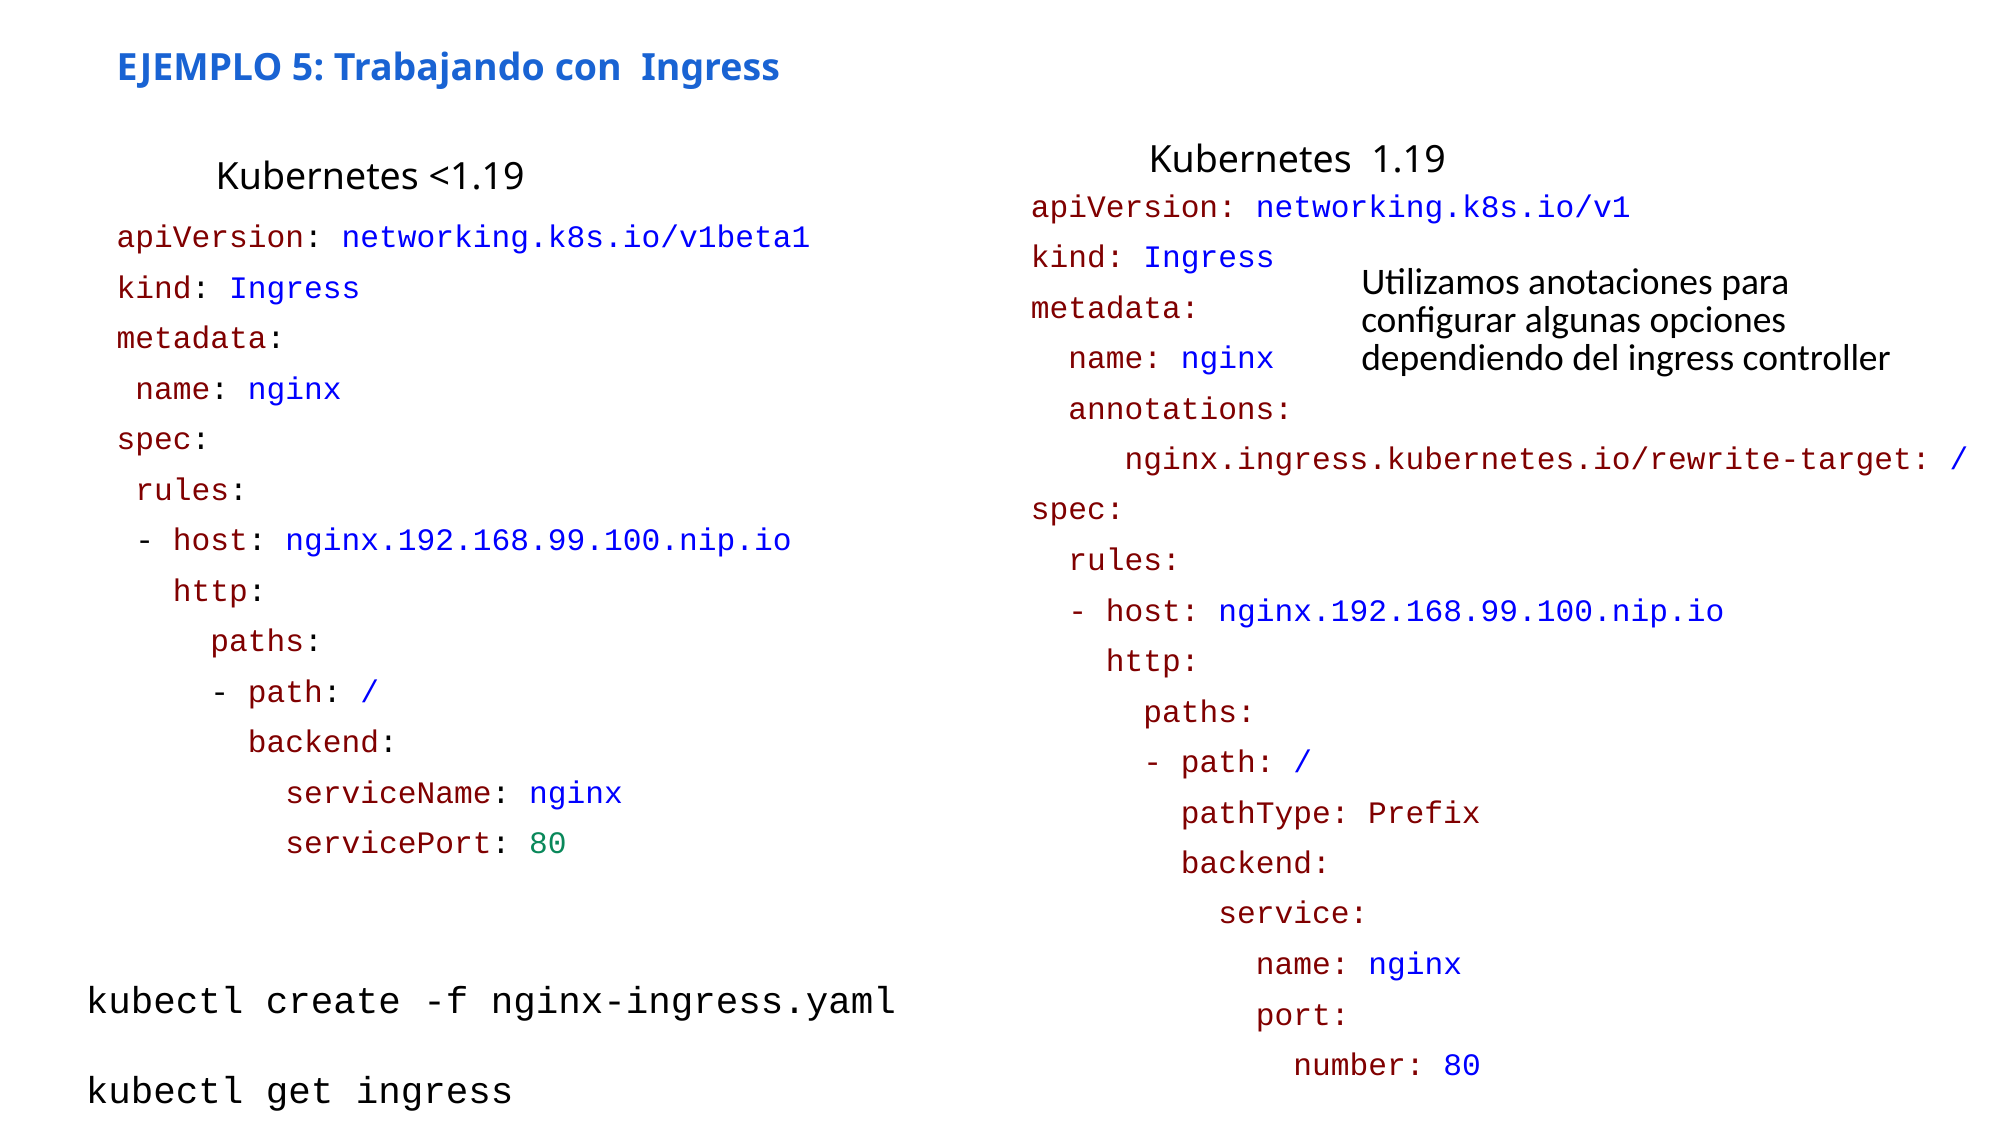

EJEMPLO 5: Trabajando con Ingress
Kubernetes 1.19
Kubernetes <1.19
apiVersion: networking.k8s.io/v1
kind: Ingress
metadata:
 name: nginx
 annotations:
 nginx.ingress.kubernetes.io/rewrite-target: /
spec:
 rules:
 - host: nginx.192.168.99.100.nip.io
 http:
 paths:
 - path: /
 pathType: Prefix
 backend:
 service:
 name: nginx
 port:
 number: 80
apiVersion: networking.k8s.io/v1beta1
kind: Ingress
metadata:
 name: nginx
spec:
 rules:
 - host: nginx.192.168.99.100.nip.io
 http:
 paths:
 - path: /
 backend:
 serviceName: nginx
 servicePort: 80
Utilizamos anotaciones para configurar algunas opciones dependiendo del ingress controller
kubectl create -f nginx-ingress.yaml
kubectl get ingress